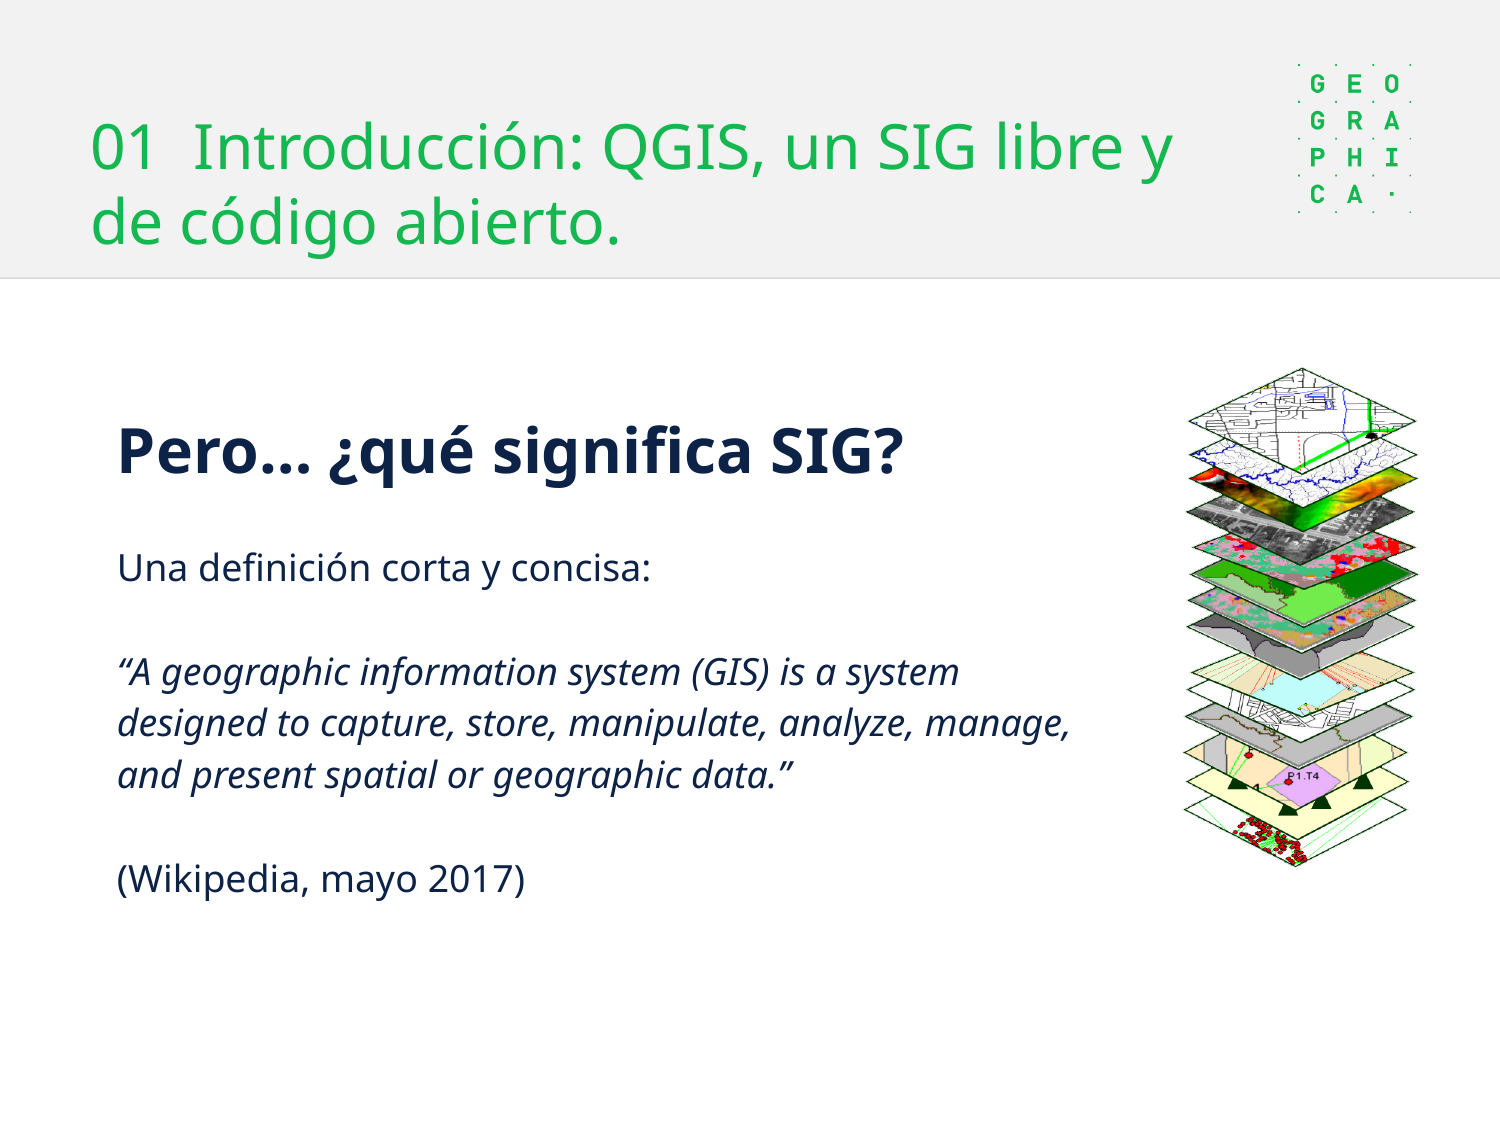

# 01 Introducción: QGIS, un SIG libre y de código abierto.
Pero… ¿qué significa SIG?
Una definición corta y concisa:
“A geographic information system (GIS) is a system designed to capture, store, manipulate, analyze, manage, and present spatial or geographic data.”
(Wikipedia, mayo 2017)